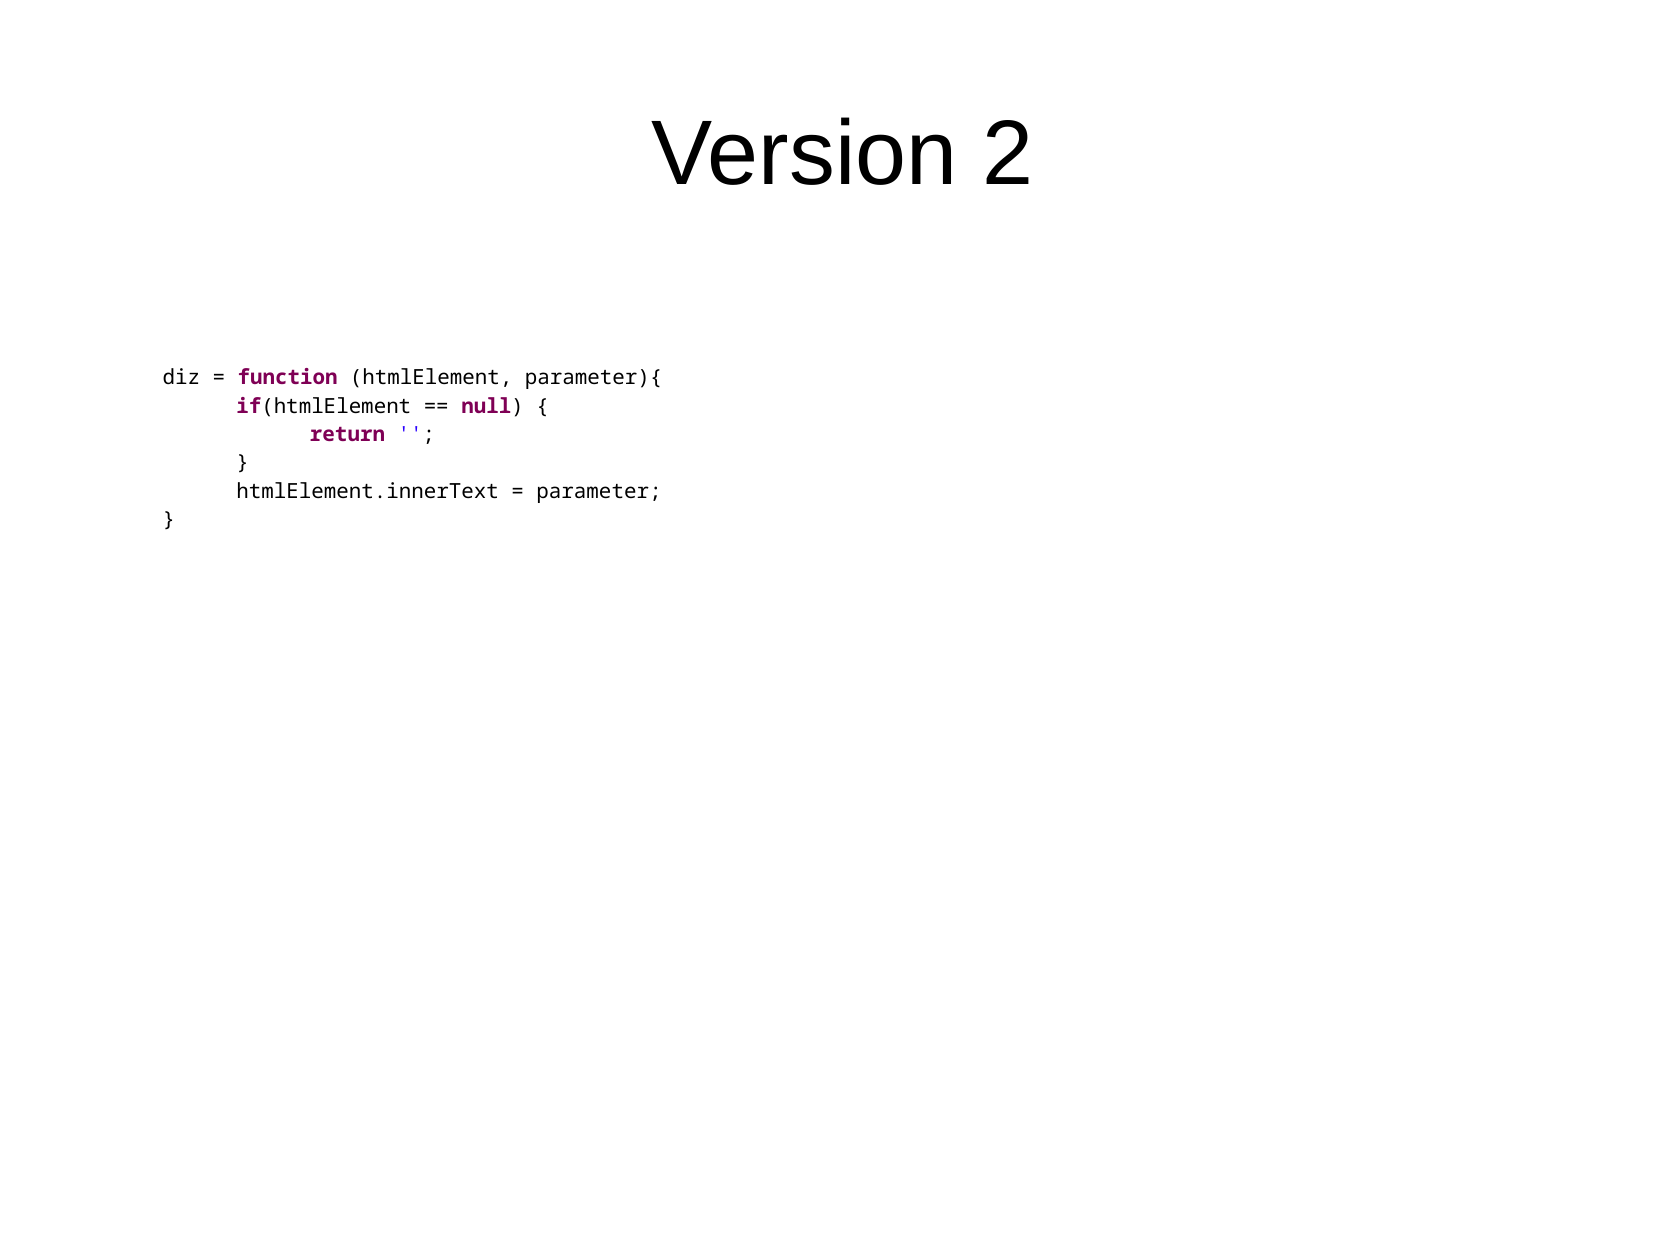

# Version 2
diz = function (htmlElement, parameter){
	if(htmlElement == null) {
		return '';
	}
	htmlElement.innerText = parameter;
}